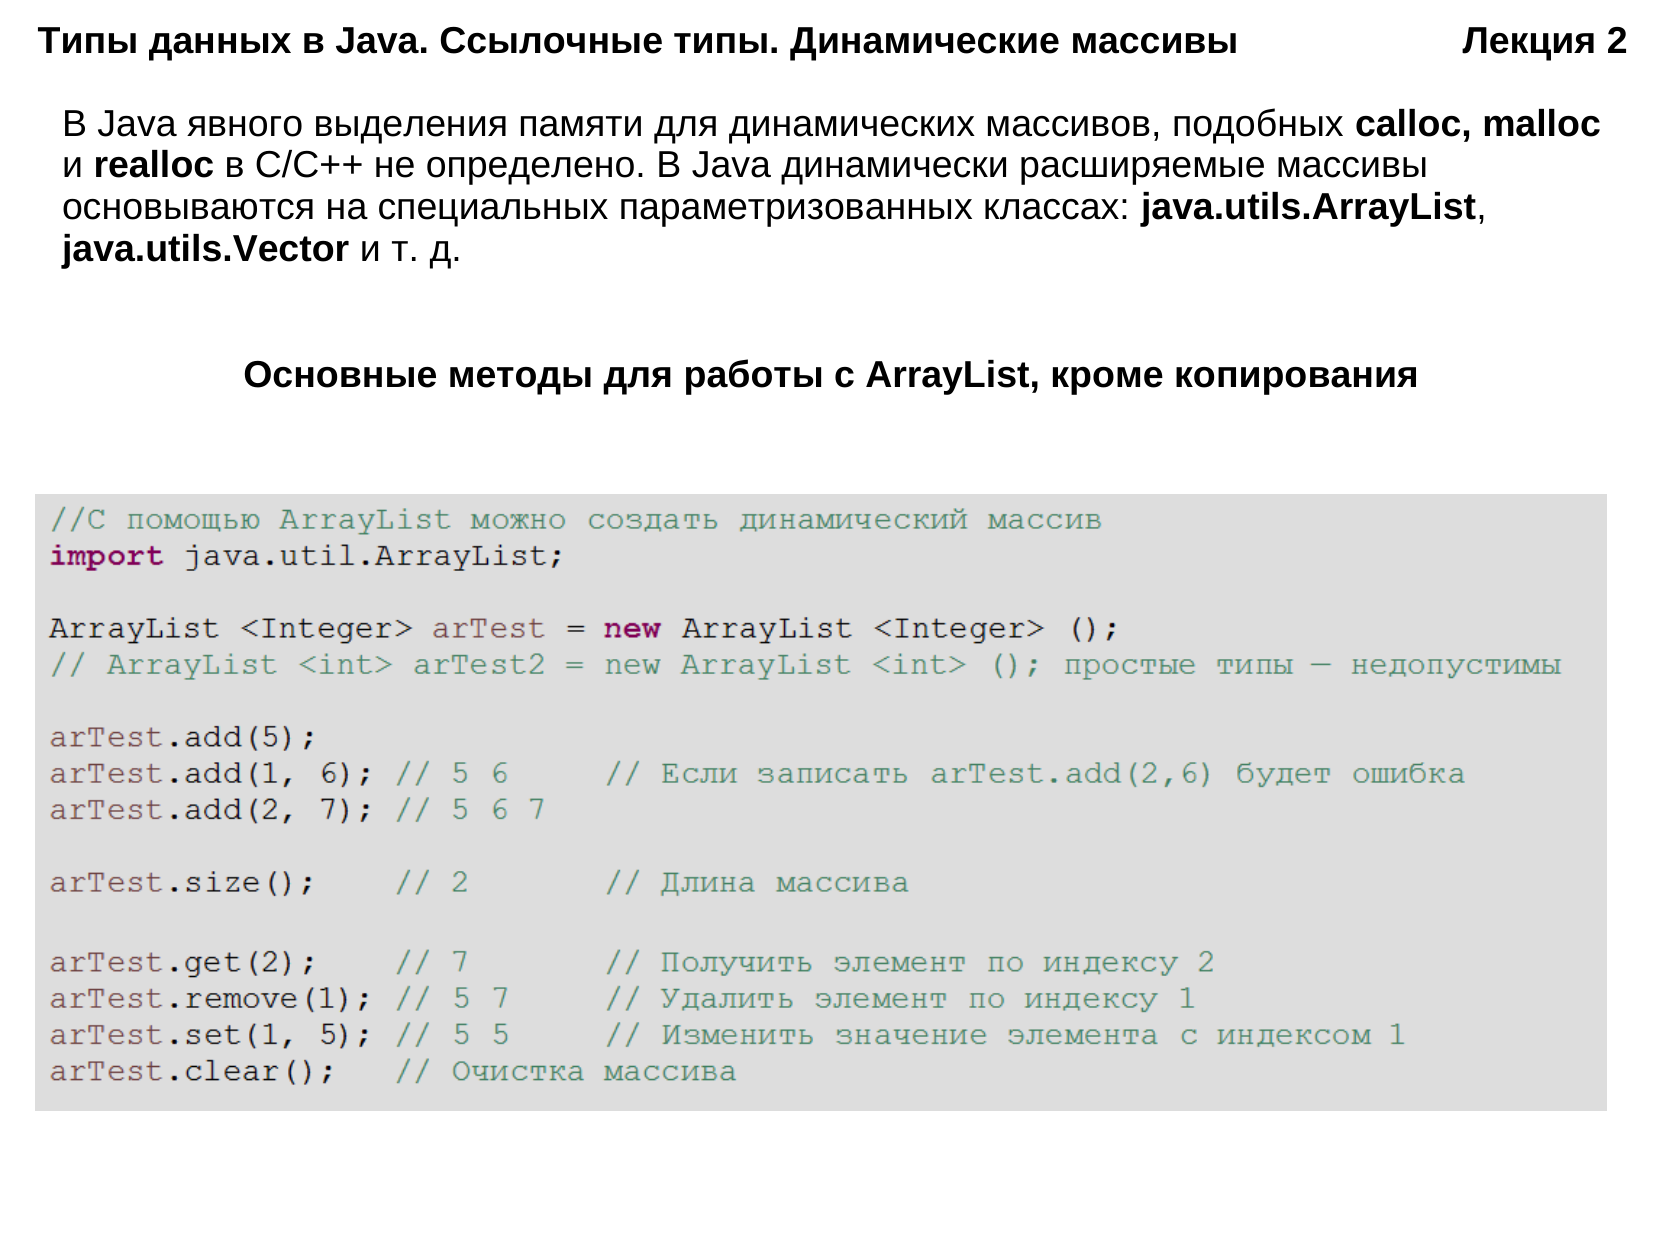

Типы данных в Java. Ссылочные типы. Динамические массивы		Лекция 2
В Java явного выделения памяти для динамических массивов, подобных calloc, malloc и realloc в С/С++ не определено. В Java динамически расширяемые массивы основываются на специальных параметризованных классах: java.utils.ArrayList, java.utils.Vector и т. д.
Основные методы для работы с ArrayList, кроме копирования